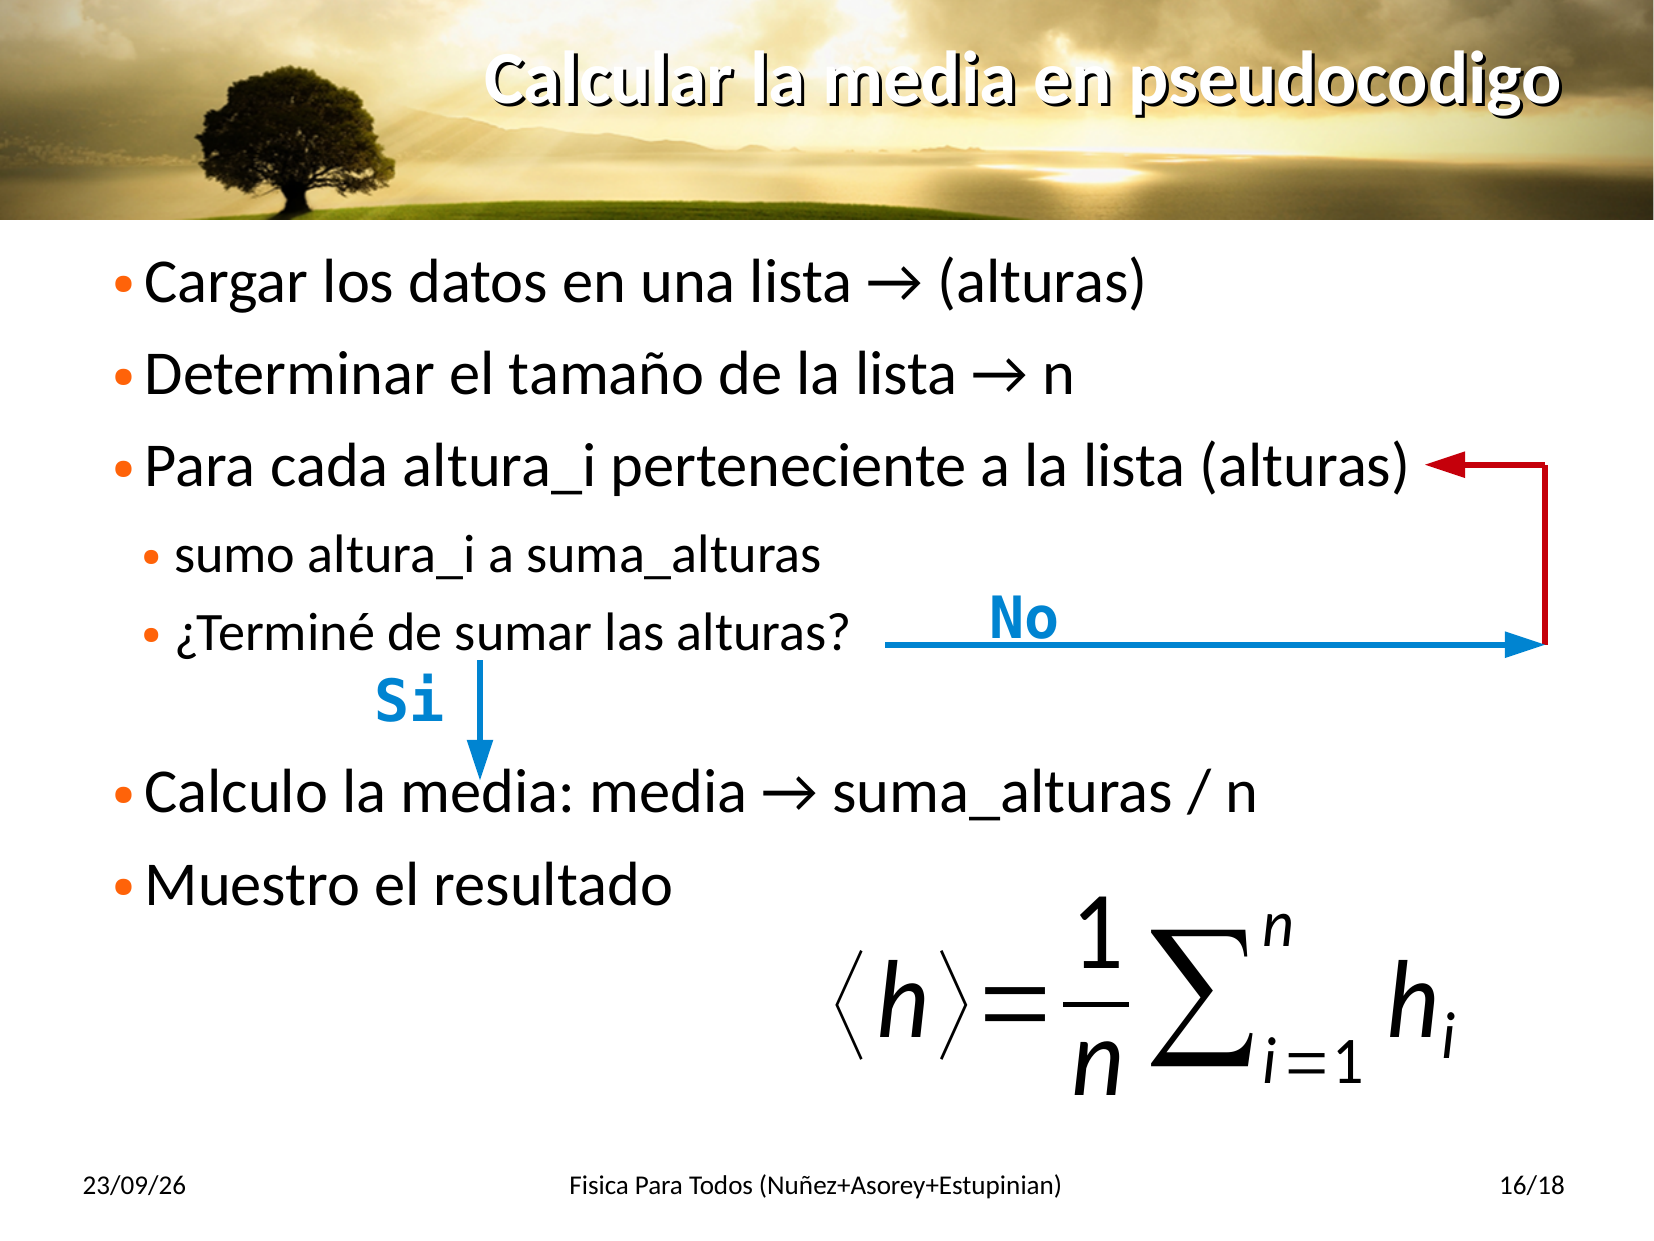

# Calcular la media en pseudocodigo
Cargar los datos en una lista → (alturas)
Determinar el tamaño de la lista → n
Para cada altura_i perteneciente a la lista (alturas)
sumo altura_i a suma_alturas
¿Terminé de sumar las alturas?
Calculo la media: media → suma_alturas / n
Muestro el resultado
No
Si
Fisica Para Todos (Nuñez+Asorey+Estupinian)
16